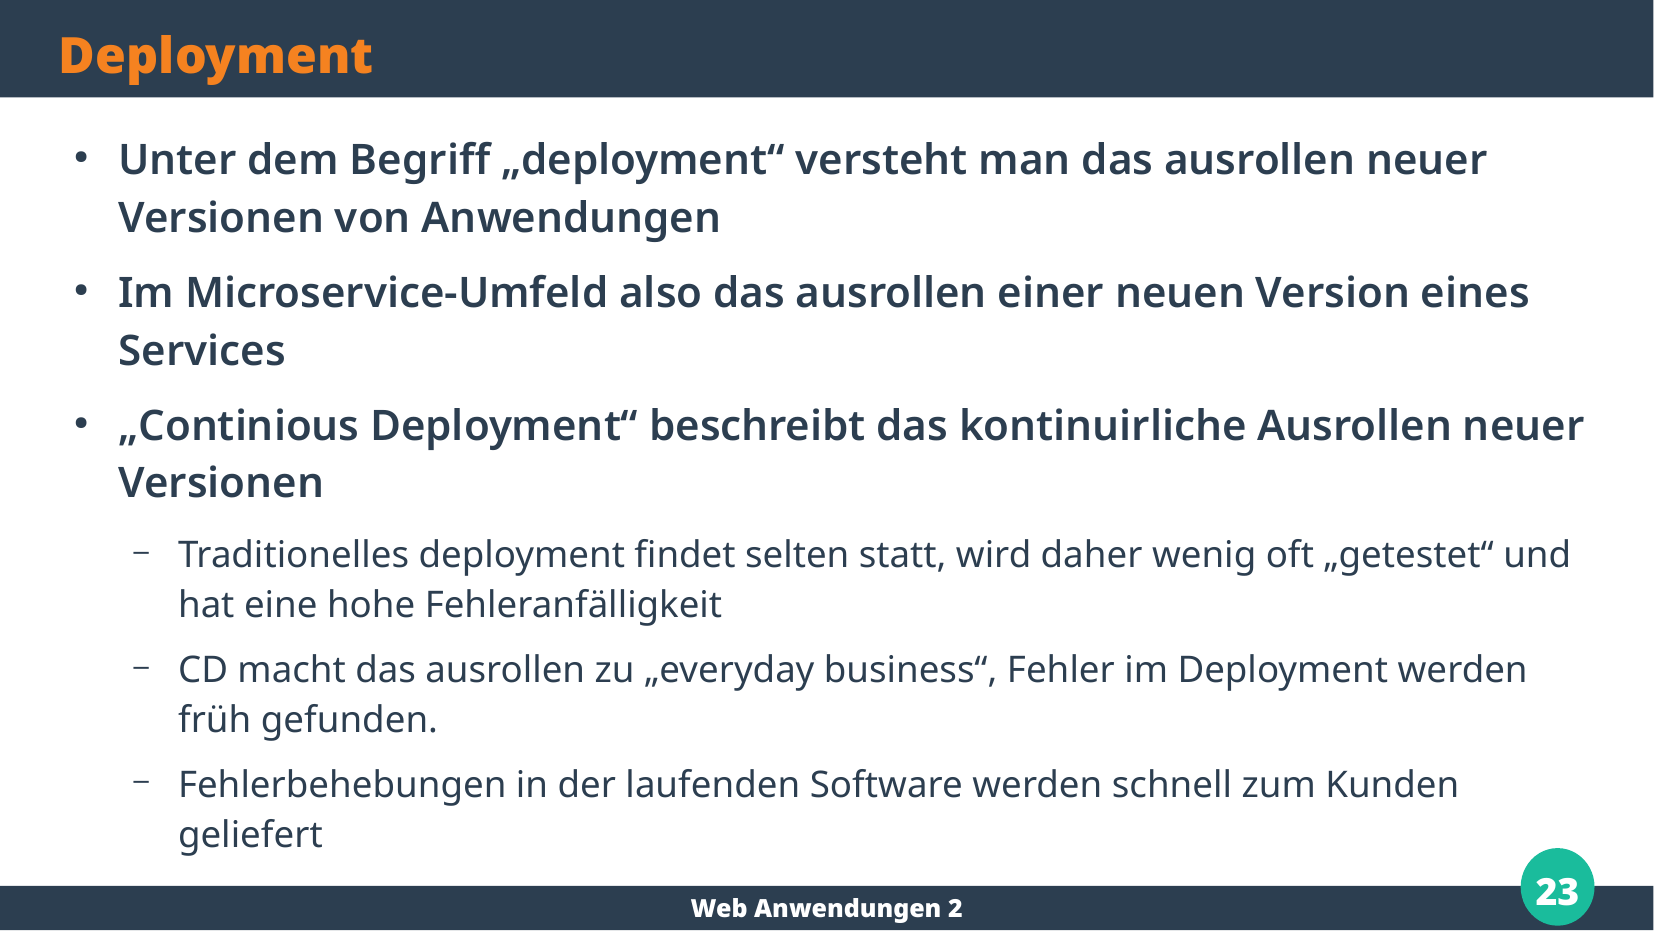

# Deployment
Unter dem Begriff „deployment“ versteht man das ausrollen neuer Versionen von Anwendungen
Im Microservice-Umfeld also das ausrollen einer neuen Version eines Services
„Continious Deployment“ beschreibt das kontinuirliche Ausrollen neuer Versionen
Traditionelles deployment findet selten statt, wird daher wenig oft „getestet“ und hat eine hohe Fehleranfälligkeit
CD macht das ausrollen zu „everyday business“, Fehler im Deployment werden früh gefunden.
Fehlerbehebungen in der laufenden Software werden schnell zum Kunden geliefert
23